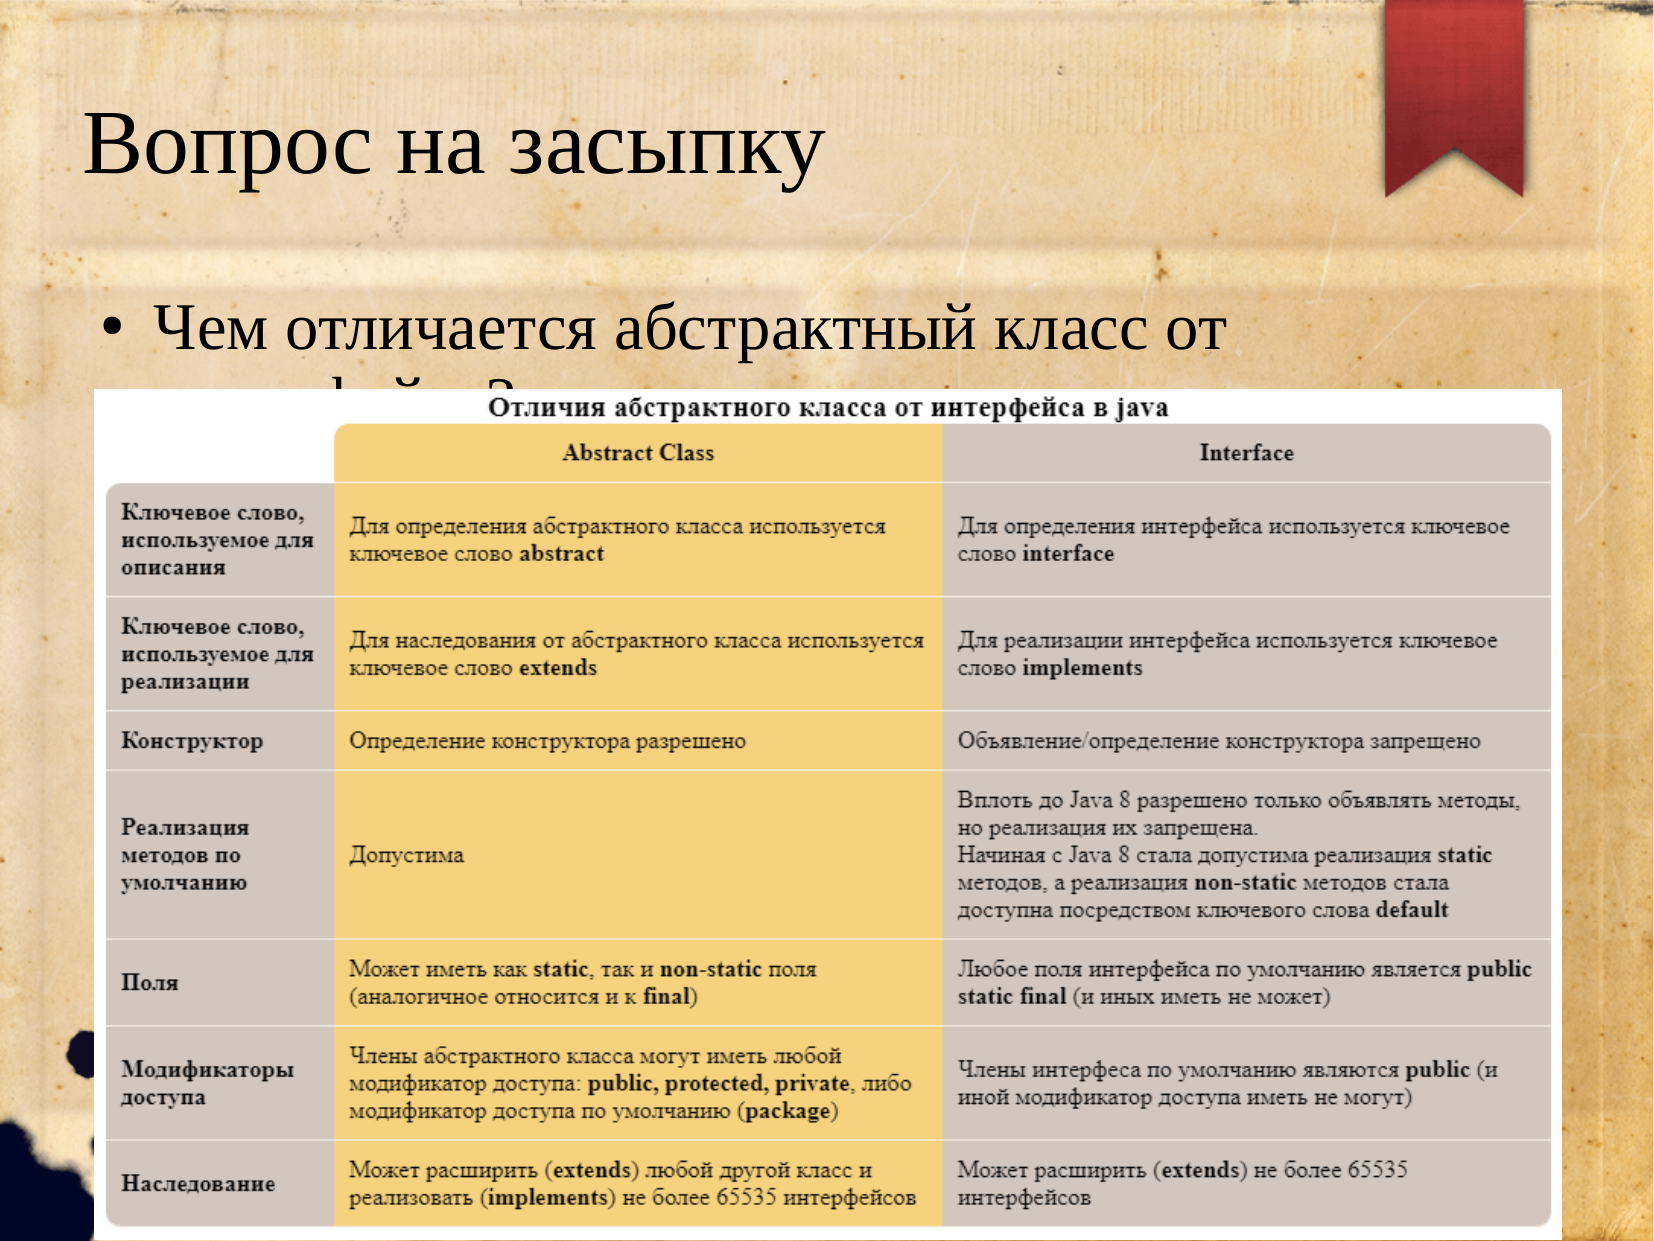

# Вопрос на засыпку
Чем отличается абстрактный класс от интерфейса?
Множество ответов